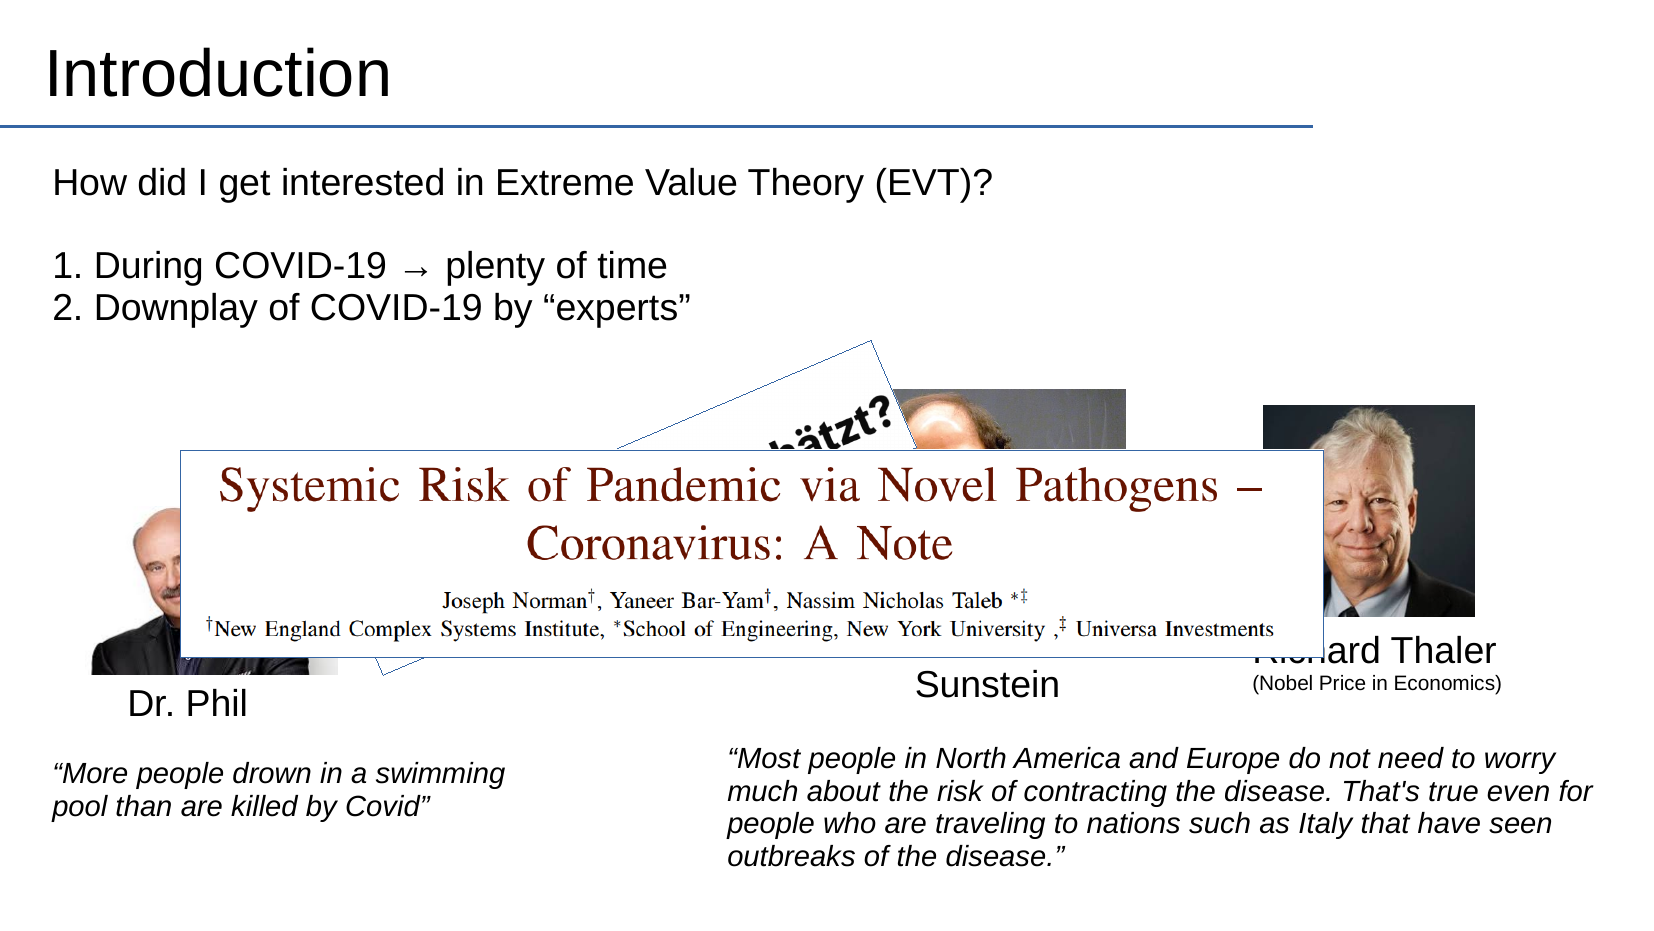

# Introduction
How did I get interested in Extreme Value Theory (EVT)?
1. During COVID-19 → plenty of time
2. Downplay of COVID-19 by “experts”
Cass Sunstein
Richard Thaler
(Nobel Price in Economics)
Dr. Phil
“Most people in North America and Europe do not need to worry much about the risk of contracting the disease. That's true even for people who are traveling to nations such as Italy that have seen outbreaks of the disease.”
“More people drown in a swimming pool than are killed by Covid”